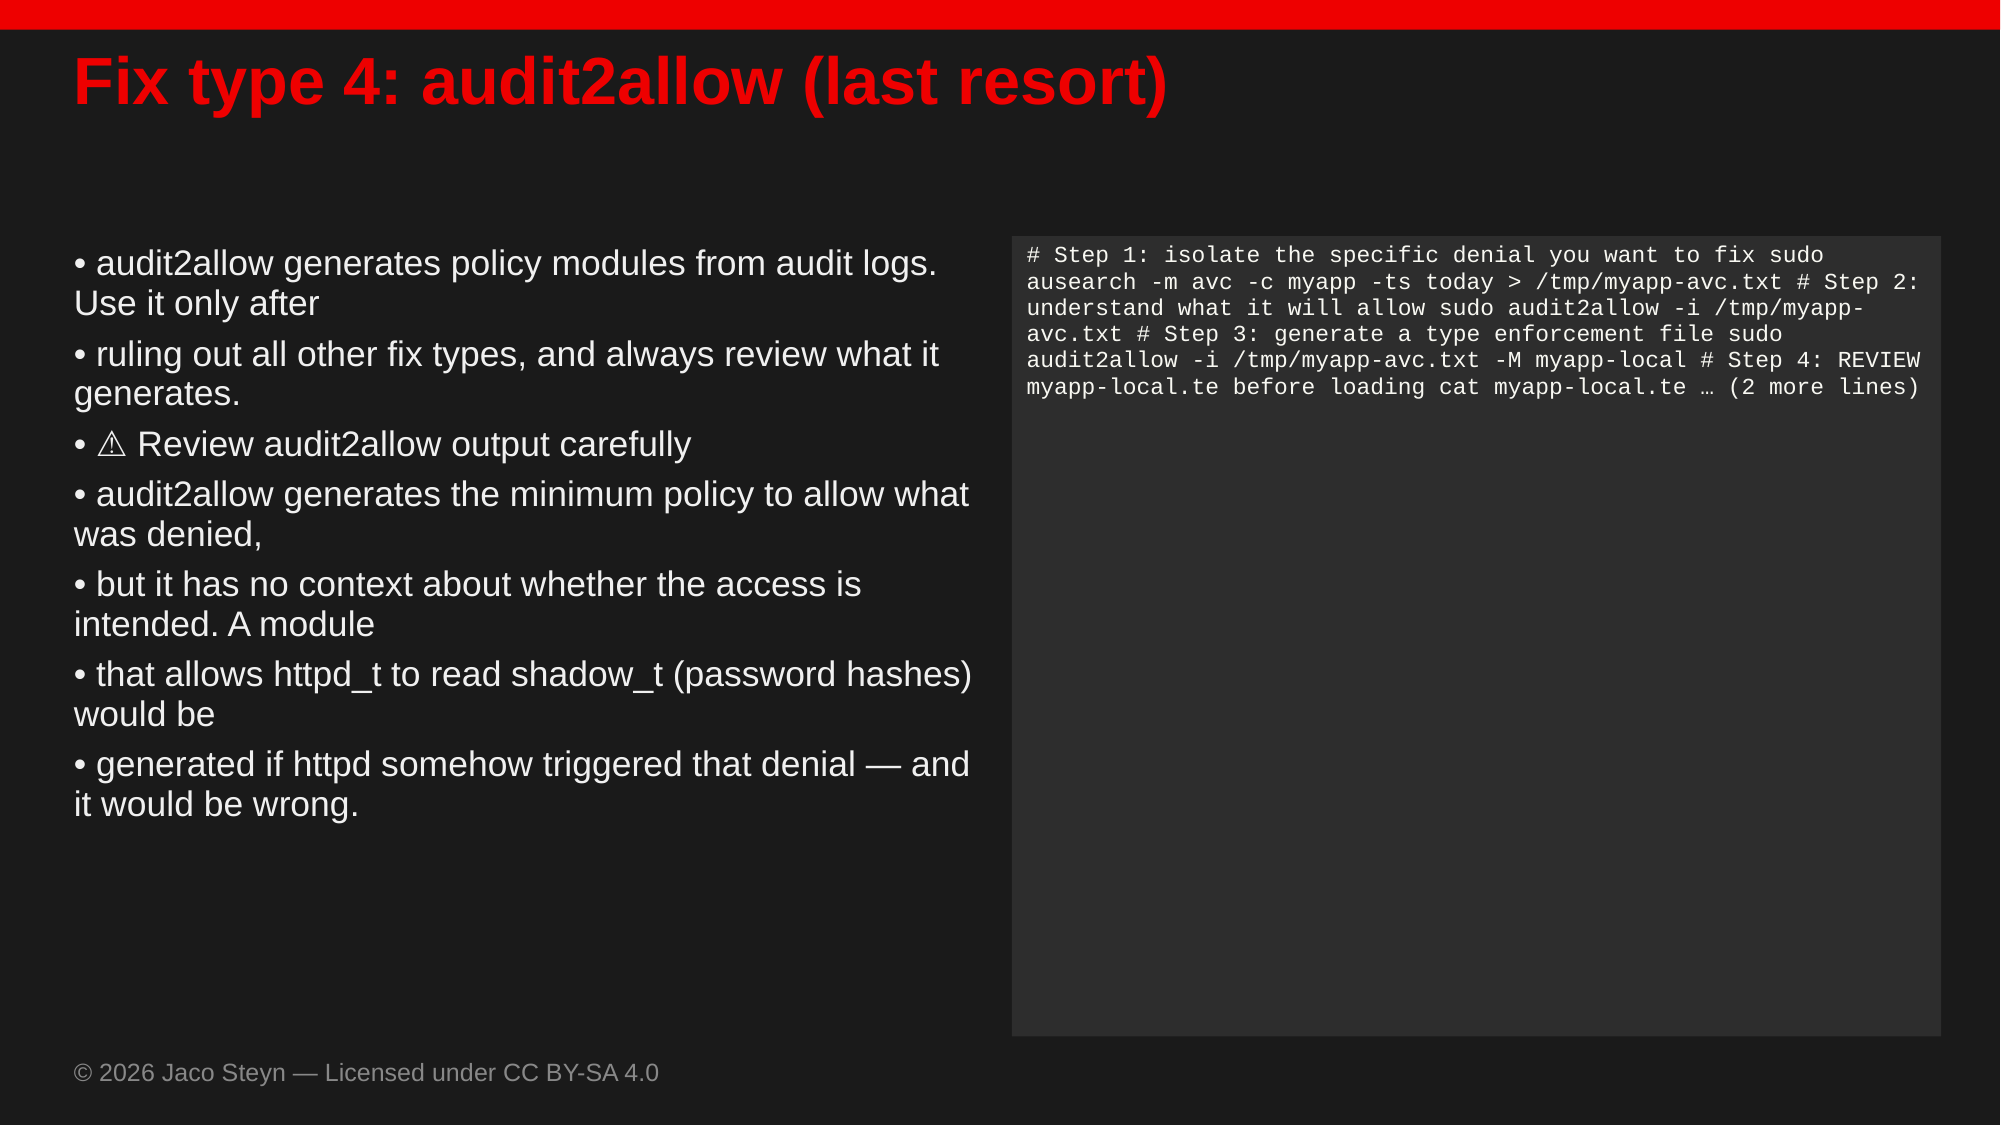

Fix type 4: audit2allow (last resort)
• audit2allow generates policy modules from audit logs. Use it only after
• ruling out all other fix types, and always review what it generates.
• ⚠️ Review audit2allow output carefully
• audit2allow generates the minimum policy to allow what was denied,
• but it has no context about whether the access is intended. A module
• that allows httpd_t to read shadow_t (password hashes) would be
• generated if httpd somehow triggered that denial — and it would be wrong.
# Step 1: isolate the specific denial you want to fix sudo ausearch -m avc -c myapp -ts today > /tmp/myapp-avc.txt # Step 2: understand what it will allow sudo audit2allow -i /tmp/myapp-avc.txt # Step 3: generate a type enforcement file sudo audit2allow -i /tmp/myapp-avc.txt -M myapp-local # Step 4: REVIEW myapp-local.te before loading cat myapp-local.te … (2 more lines)
© 2026 Jaco Steyn — Licensed under CC BY-SA 4.0